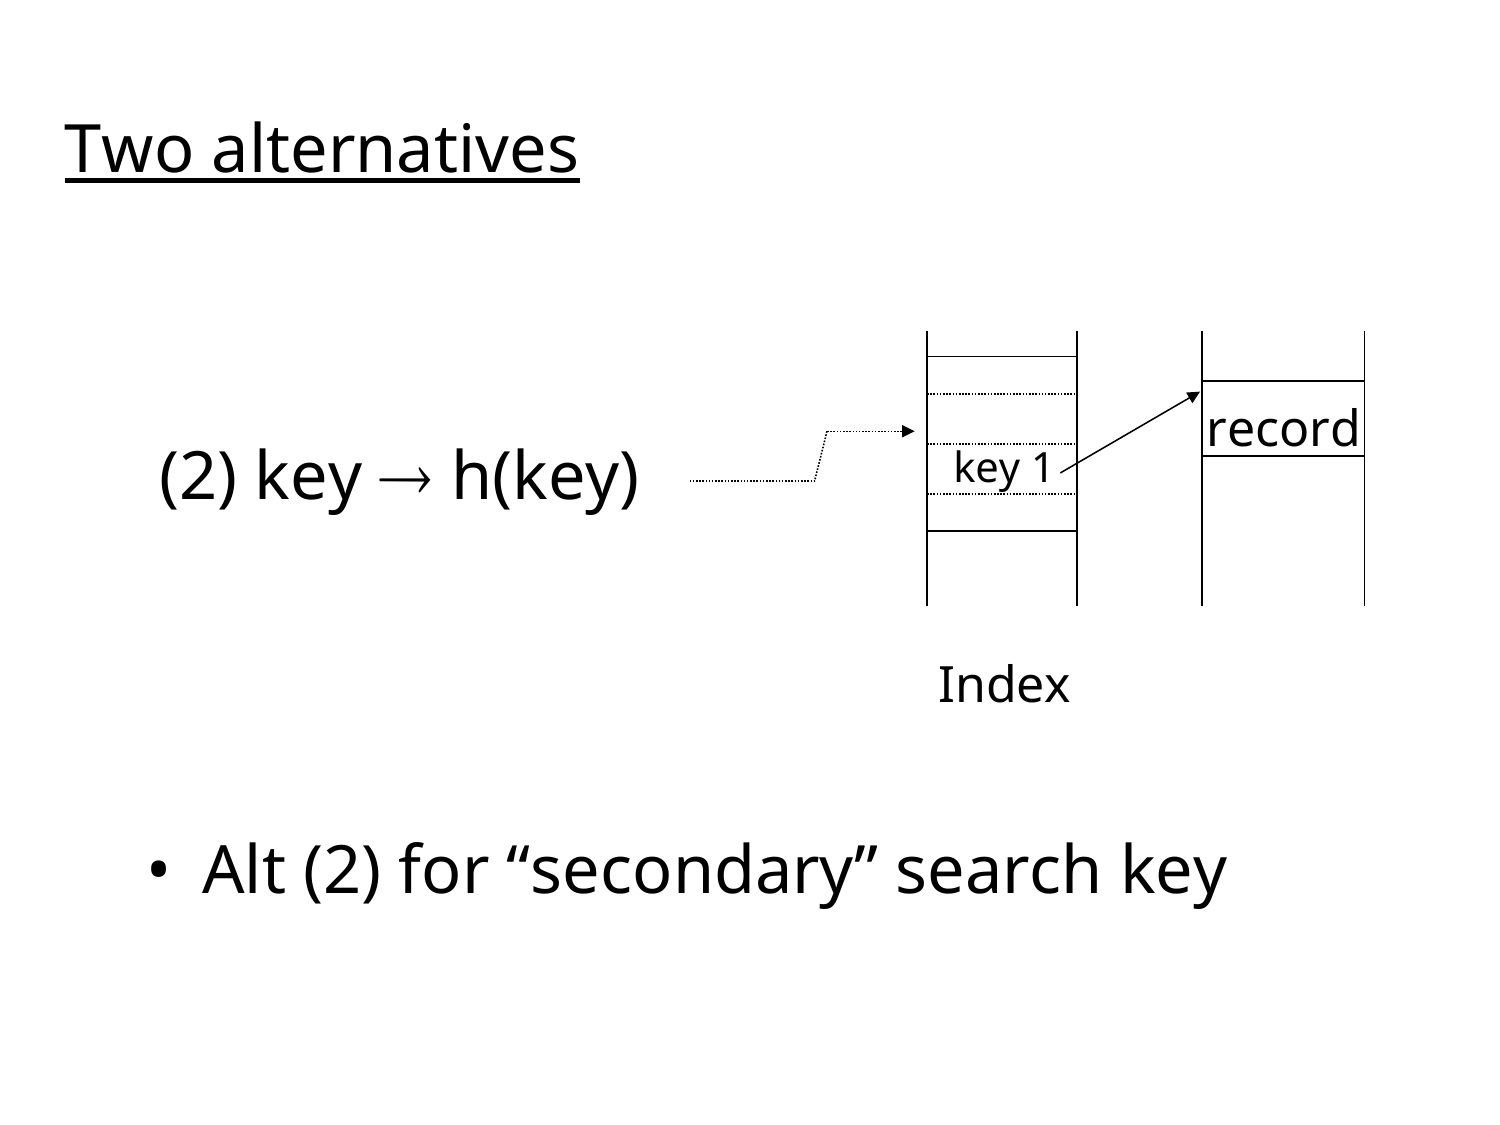

Two alternatives
#
record
(2) key  h(key)
key 1
Index
Alt (2) for “secondary” search key